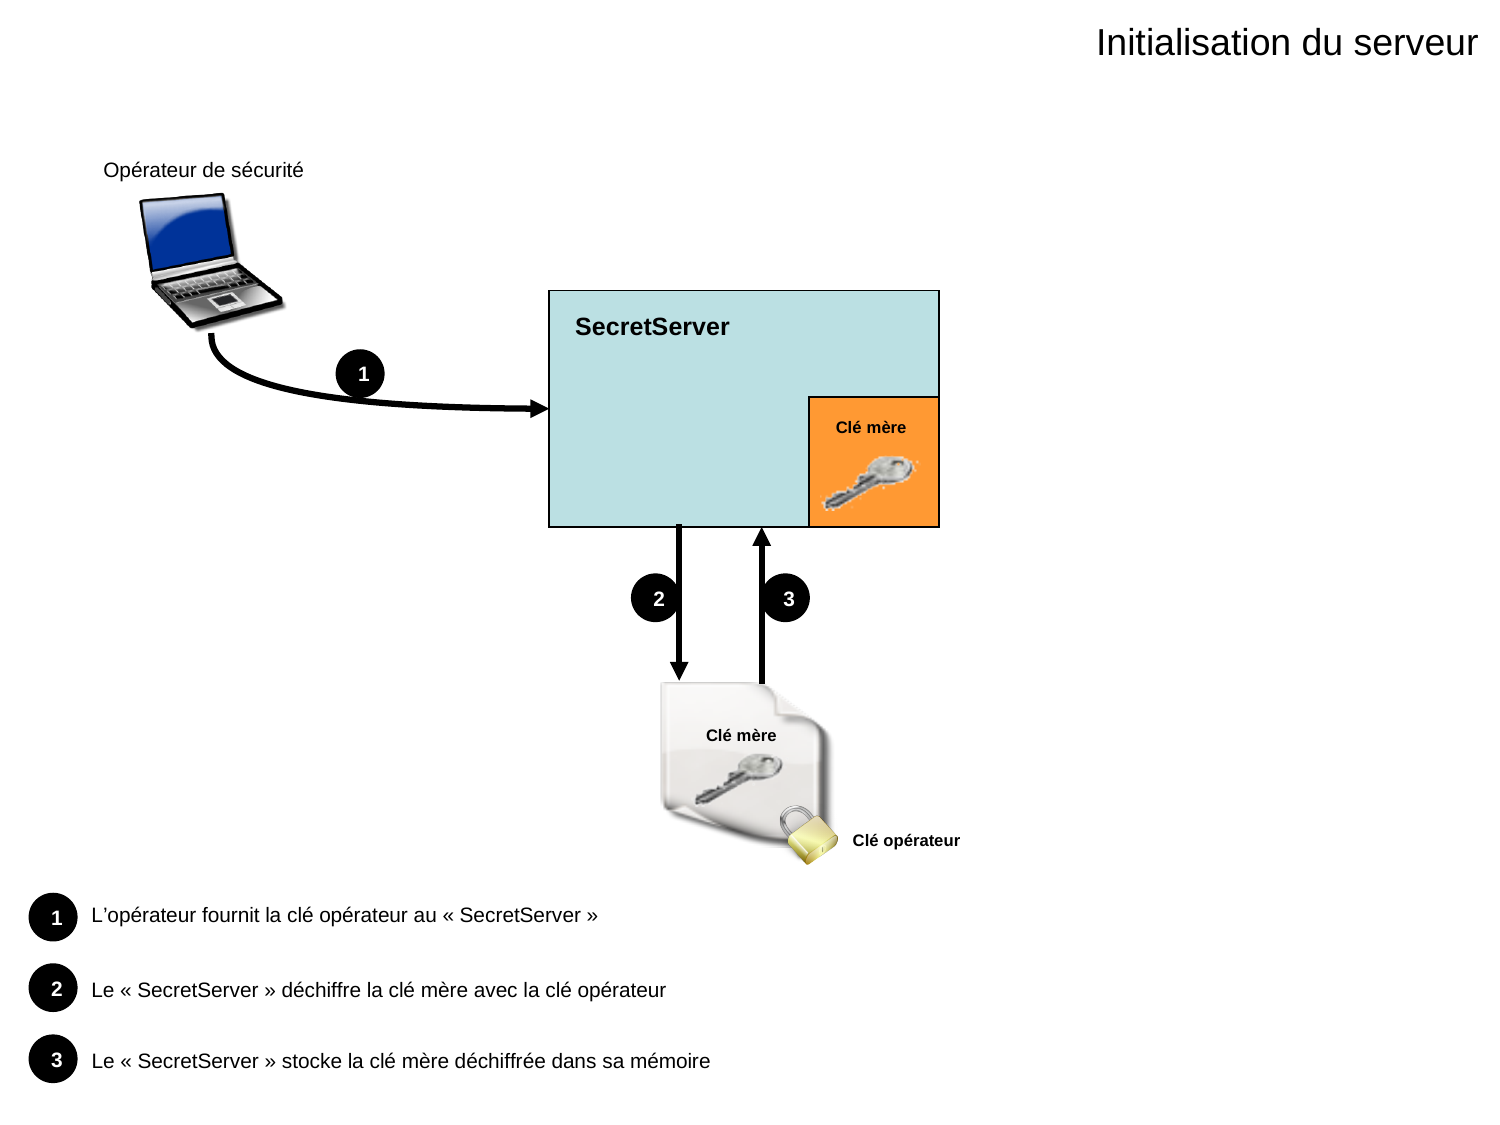

Initialisation du serveur
Opérateur de sécurité
SecretServer
1
Clé mère
2
3
Clé mère
Clé opérateur
1
L’opérateur fournit la clé opérateur au « SecretServer »
2
Le « SecretServer » déchiffre la clé mère avec la clé opérateur
3
Le « SecretServer » stocke la clé mère déchiffrée dans sa mémoire